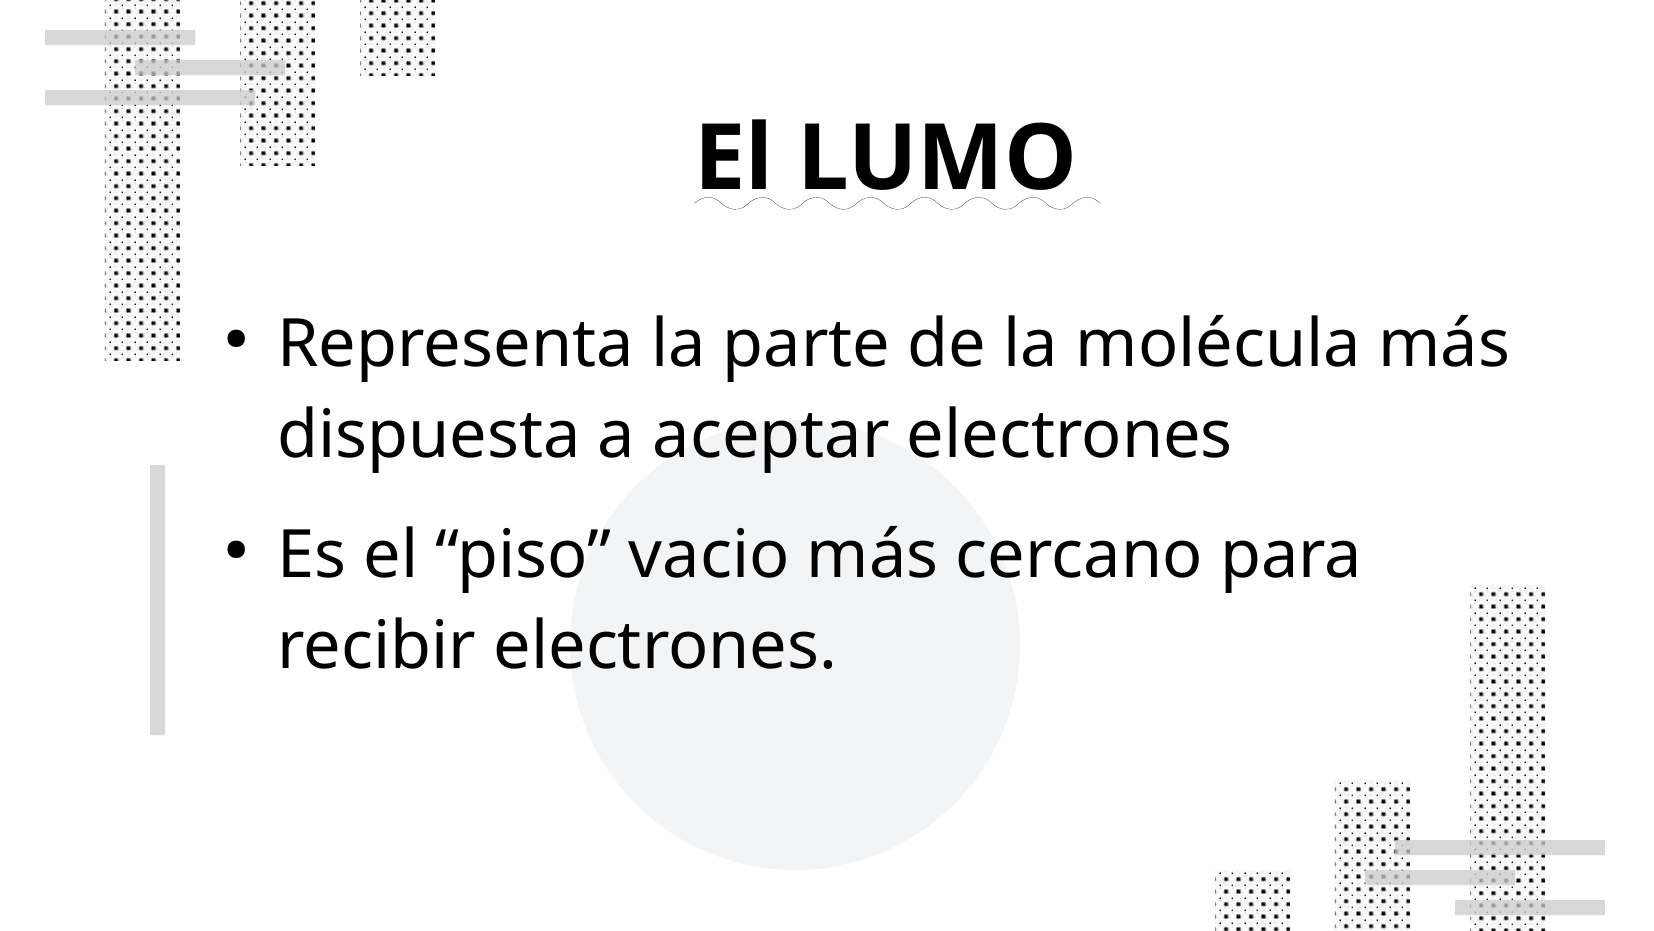

# El LUMO
Representa la parte de la molécula más dispuesta a aceptar electrones
Es el “piso” vacio más cercano para recibir electrones.